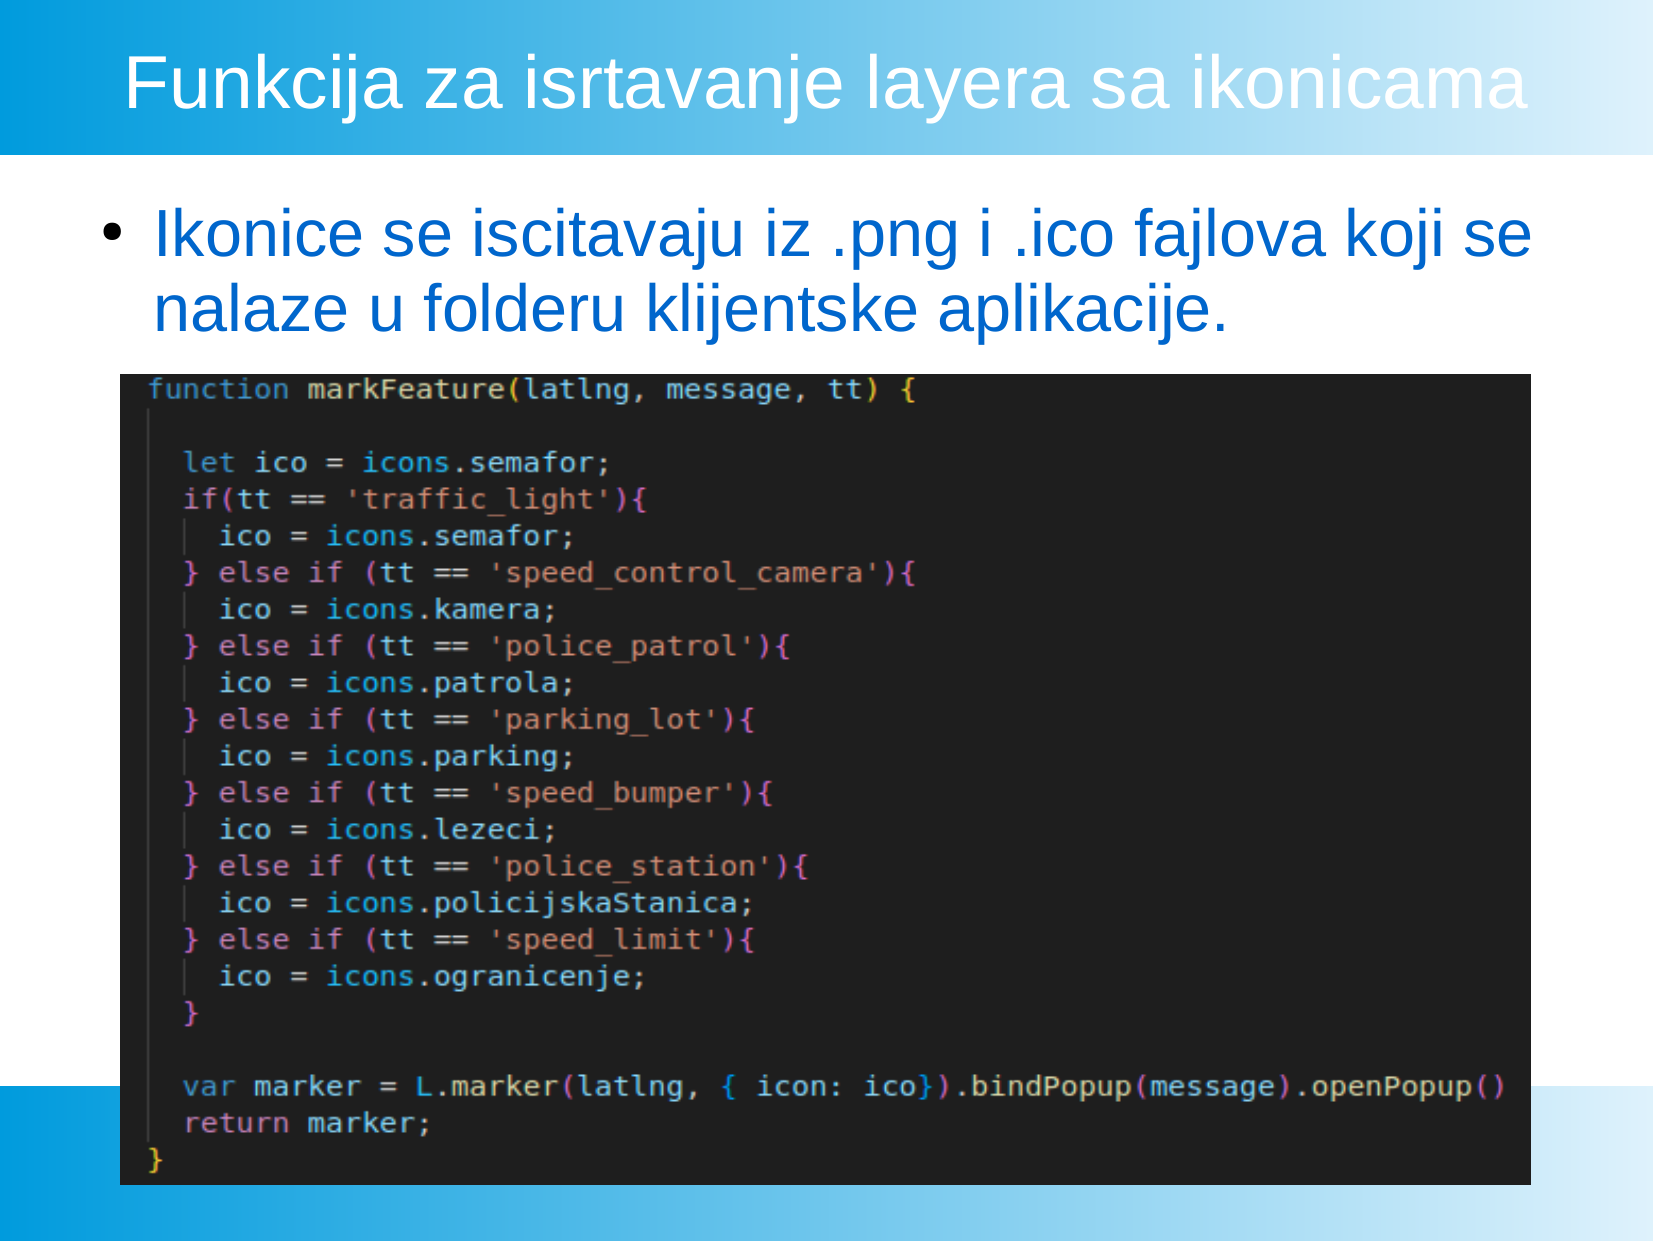

# Funkcija za isrtavanje layera sa ikonicama
Ikonice se iscitavaju iz .png i .ico fajlova koji se nalaze u folderu klijentske aplikacije.